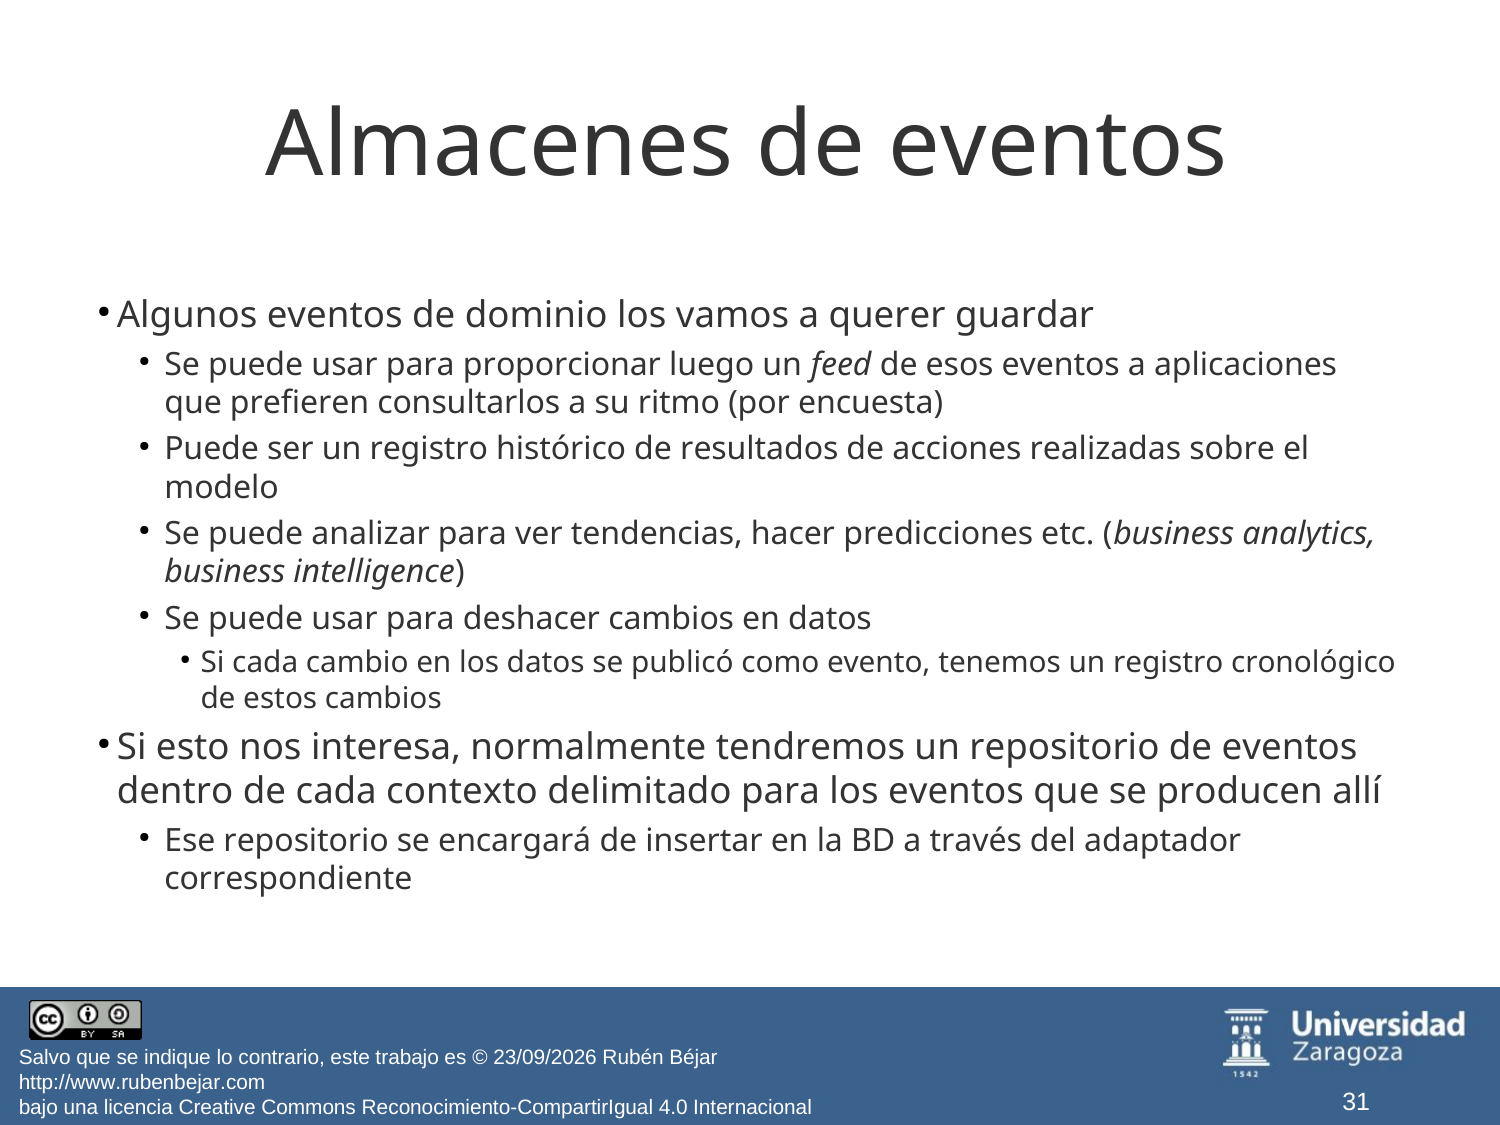

# Almacenes de eventos
Algunos eventos de dominio los vamos a querer guardar
Se puede usar para proporcionar luego un feed de esos eventos a aplicaciones que prefieren consultarlos a su ritmo (por encuesta)
Puede ser un registro histórico de resultados de acciones realizadas sobre el modelo
Se puede analizar para ver tendencias, hacer predicciones etc. (business analytics, business intelligence)
Se puede usar para deshacer cambios en datos
Si cada cambio en los datos se publicó como evento, tenemos un registro cronológico de estos cambios
Si esto nos interesa, normalmente tendremos un repositorio de eventos dentro de cada contexto delimitado para los eventos que se producen allí
Ese repositorio se encargará de insertar en la BD a través del adaptador correspondiente